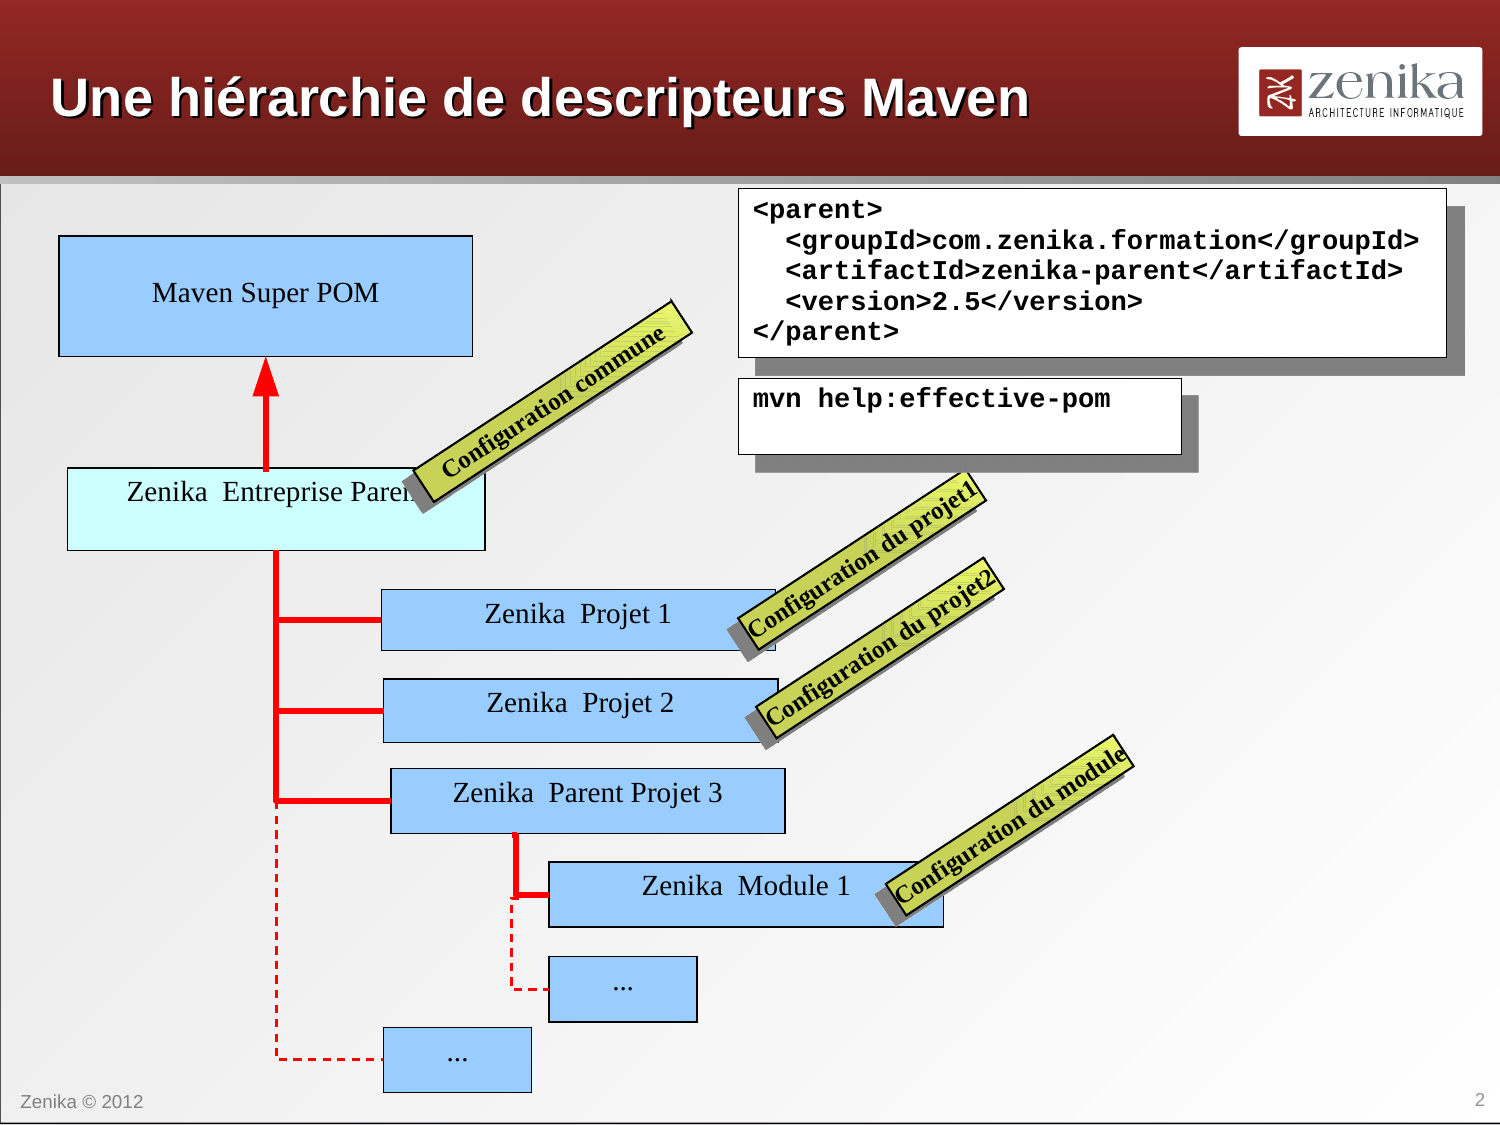

# Une hiérarchie de descripteurs Maven
<parent>
 <groupId>com.zenika.formation</groupId>
 <artifactId>zenika-parent</artifactId>
 <version>2.5</version>
</parent>
Maven Super POM
mvn help:effective-pom
Configuration commune
Zenika Entreprise Parent
Configuration du projet1
Zenika Projet 1
Configuration du projet2
Zenika Projet 2
Zenika Parent Projet 3
Configuration du module
Zenika Module 1
...
….
...